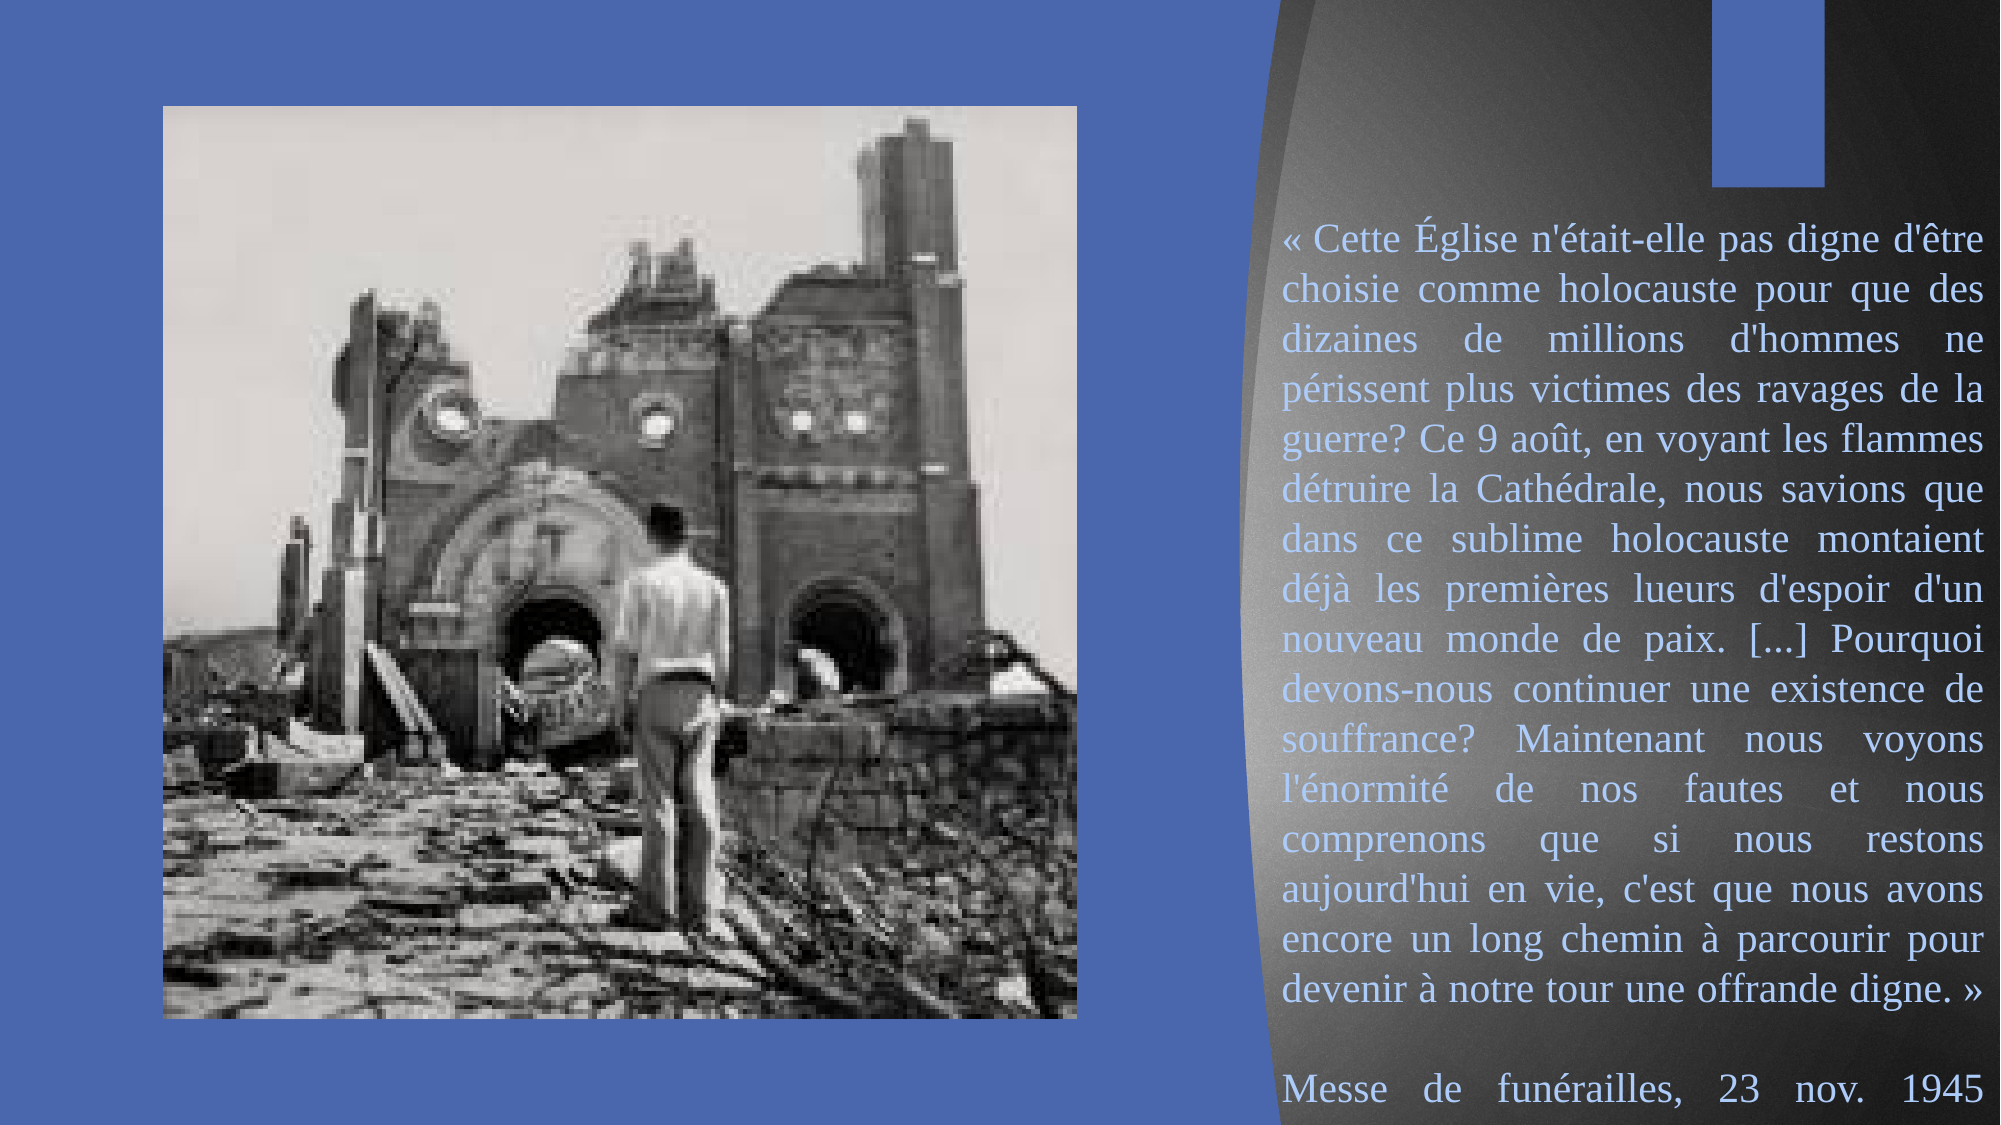

# « Cette Église n'était-elle pas digne d'être choisie comme holocauste pour que des dizaines de millions d'hommes ne périssent plus victimes des ravages de la guerre? Ce 9 août, en voyant les flammes détruire la Cathédrale, nous savions que dans ce sublime holocauste montaient déjà les premières lueurs d'espoir d'un nouveau monde de paix. [...] Pourquoi devons-nous continuer une existence de souffrance? Maintenant nous voyons l'énormité de nos fautes et nous comprenons que si nous restons aujourd'hui en vie, c'est que nous avons encore un long chemin à parcourir pour devenir à notre tour une offrande digne. » Messe de funérailles, 23 nov. 1945